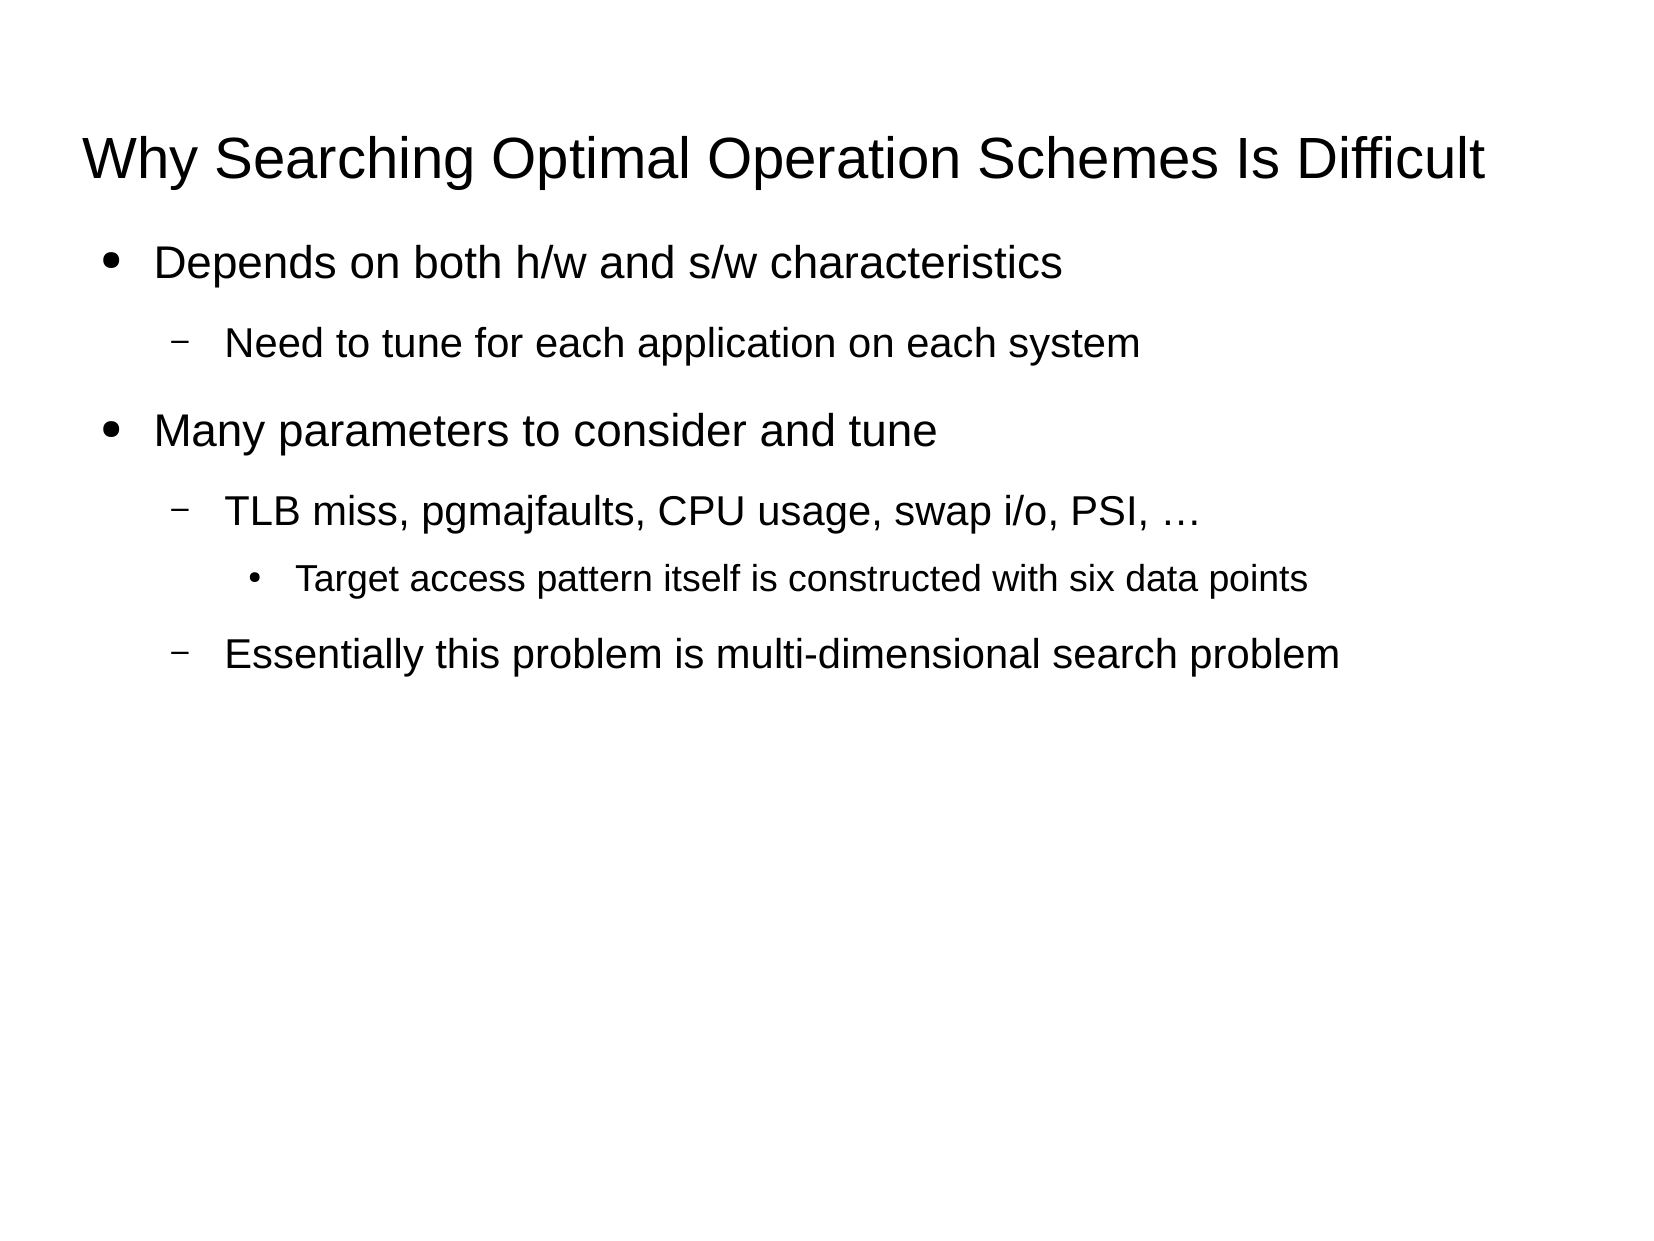

# Why Searching Optimal Operation Schemes Is Difficult
Depends on both h/w and s/w characteristics
Need to tune for each application on each system
Many parameters to consider and tune
TLB miss, pgmajfaults, CPU usage, swap i/o, PSI, …
Target access pattern itself is constructed with six data points
Essentially this problem is multi-dimensional search problem